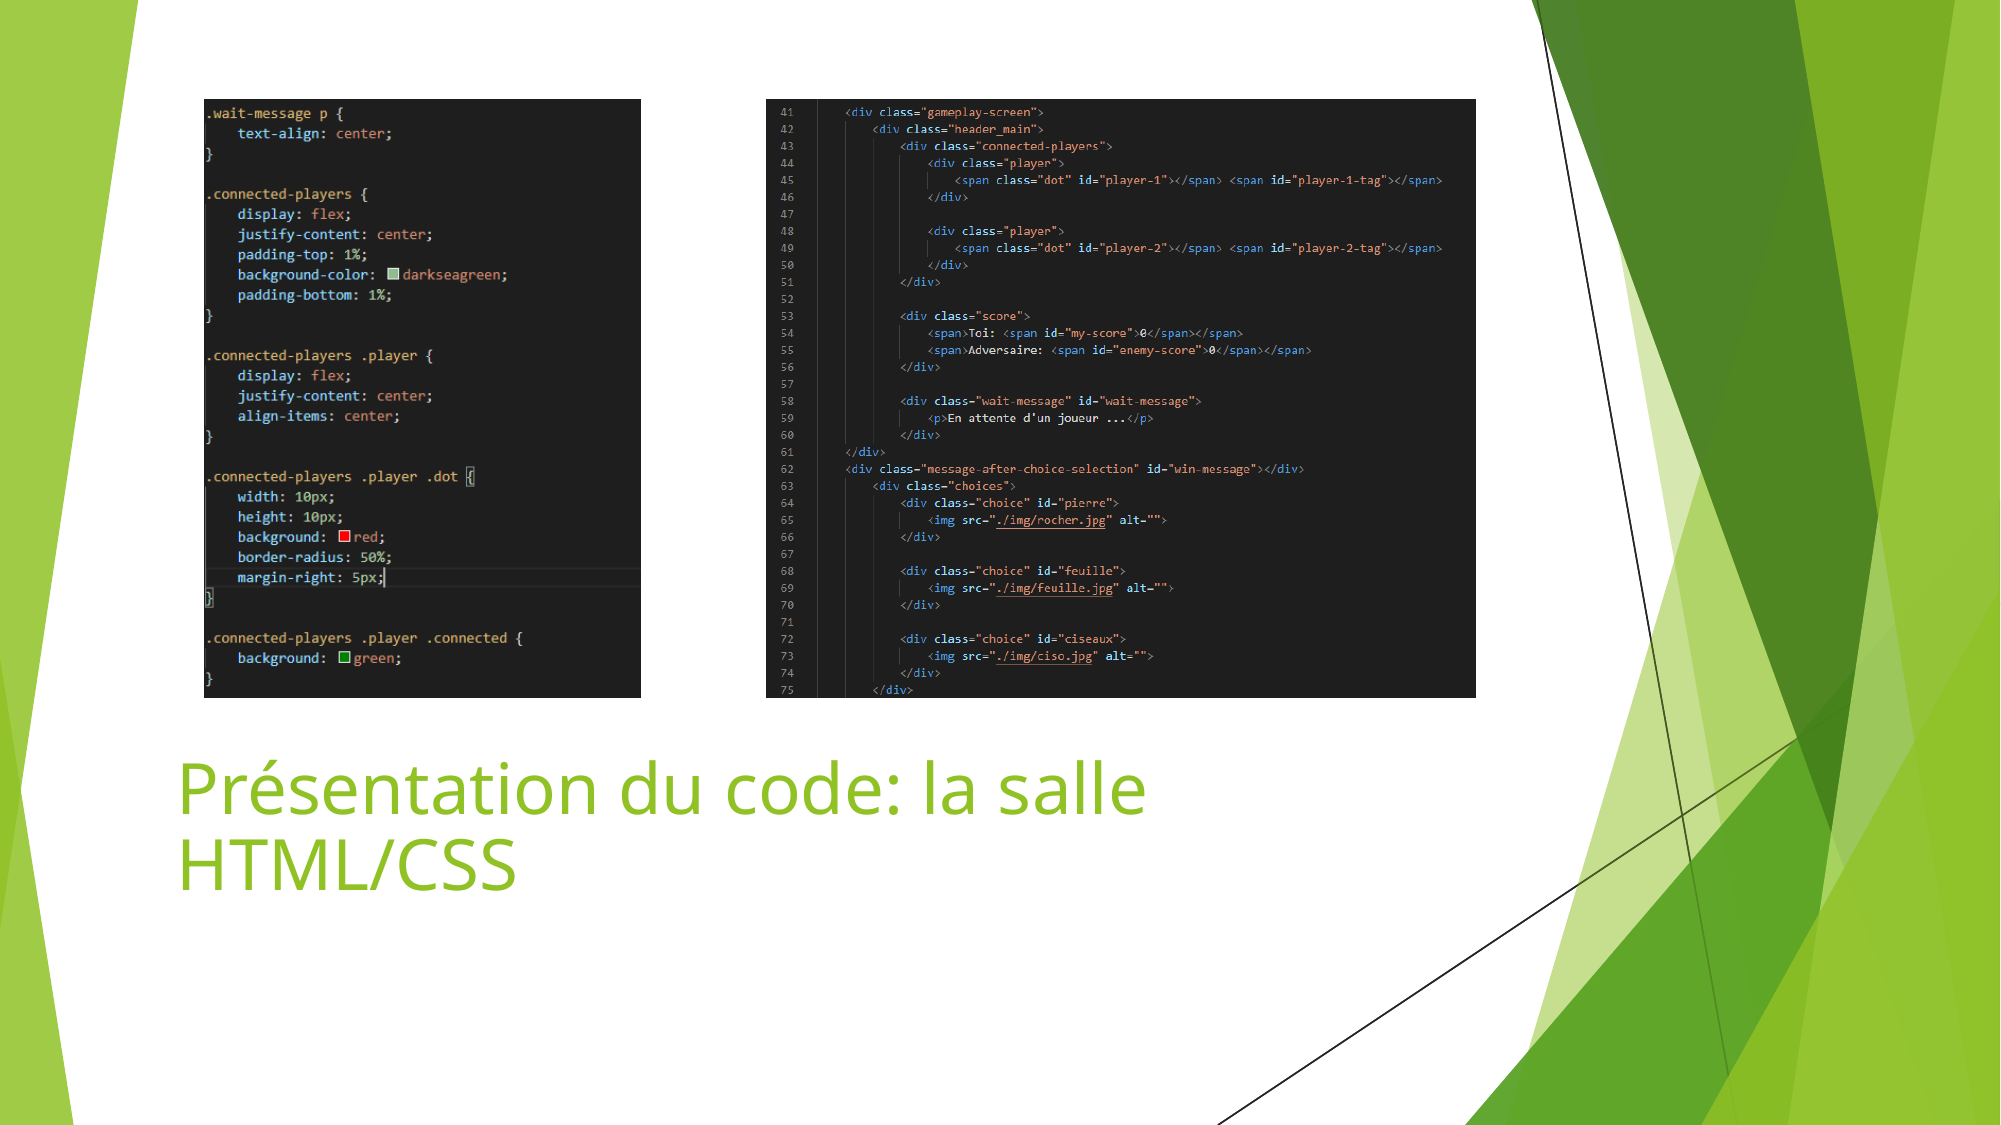

# Présentation du code: la salle HTML/CSS